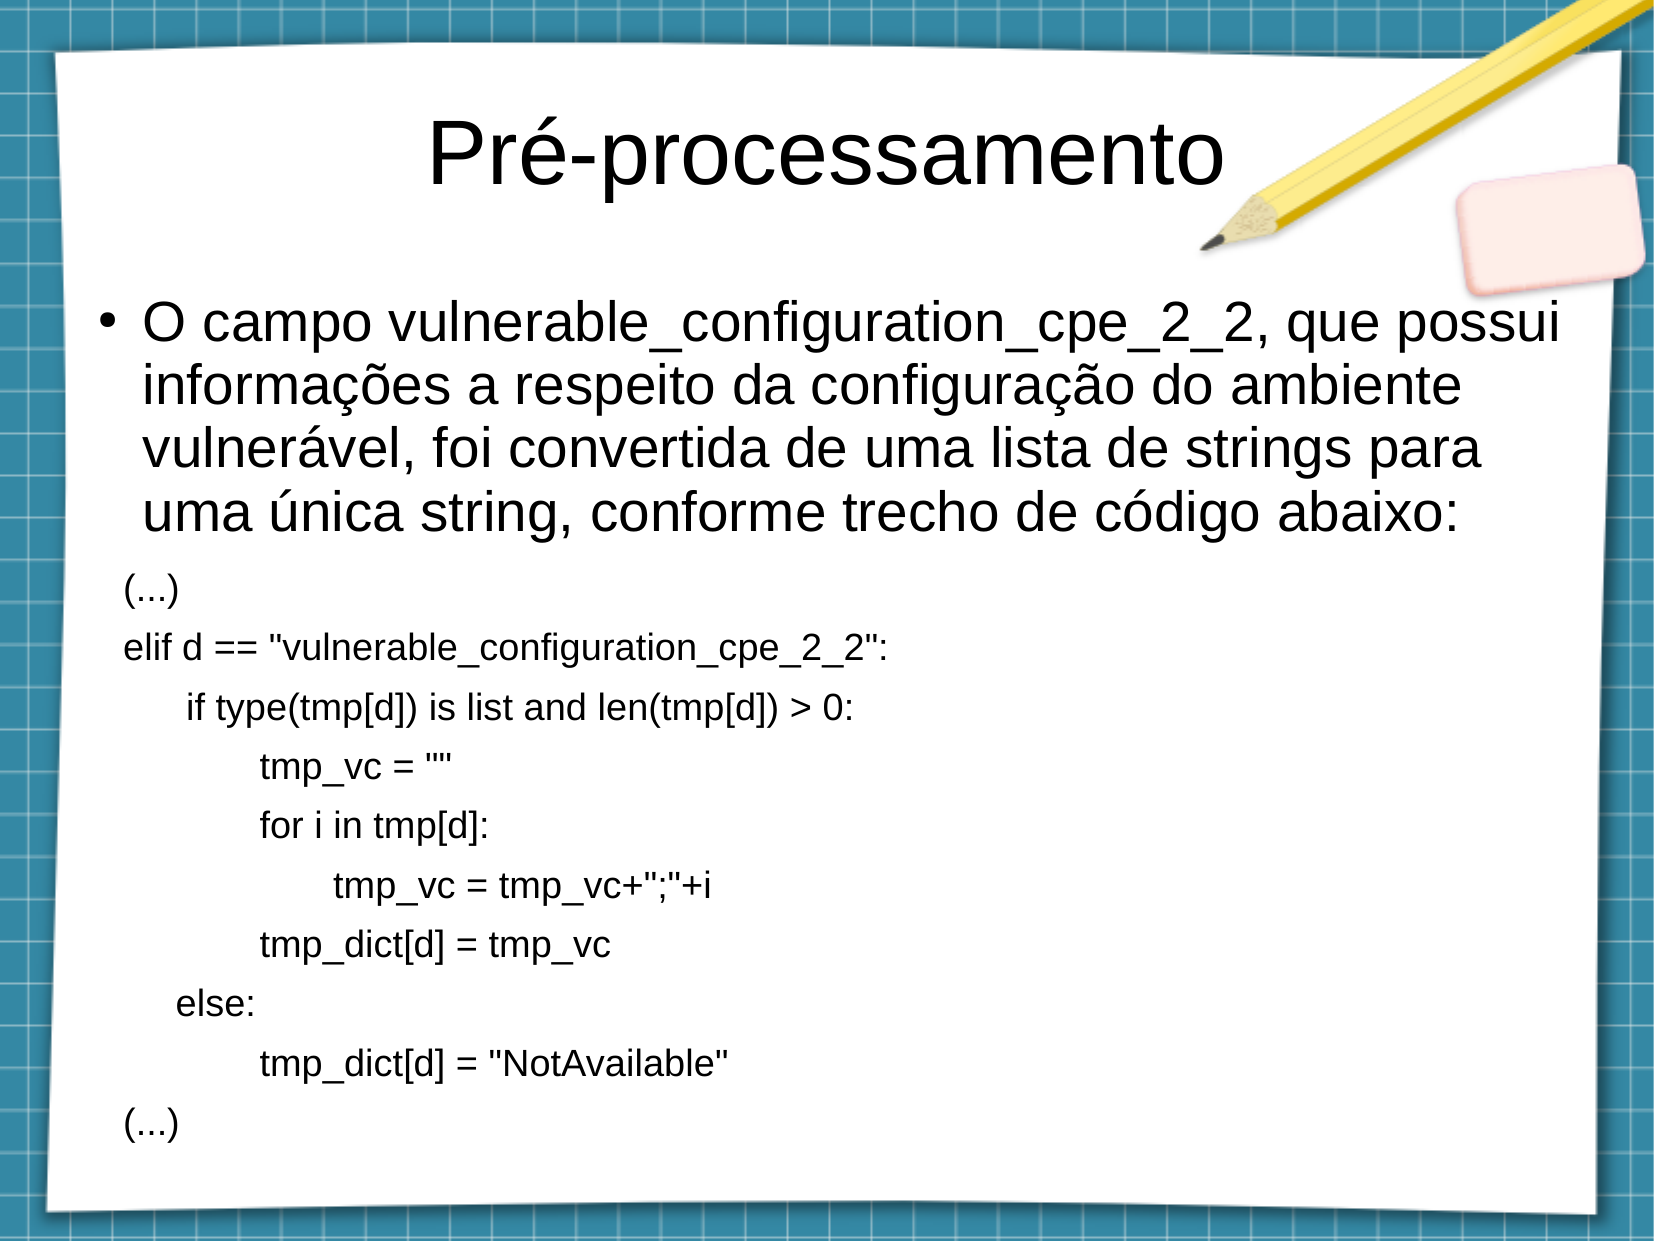

# Pré-processamento
O campo vulnerable_configuration_cpe_2_2, que possui informações a respeito da configuração do ambiente vulnerável, foi convertida de uma lista de strings para uma única string, conforme trecho de código abaixo:
(...)
elif d == "vulnerable_configuration_cpe_2_2":
 if type(tmp[d]) is list and len(tmp[d]) > 0:
 tmp_vc = ""
 for i in tmp[d]:
 tmp_vc = tmp_vc+";"+i
 tmp_dict[d] = tmp_vc
 else:
 tmp_dict[d] = "NotAvailable"
(...)